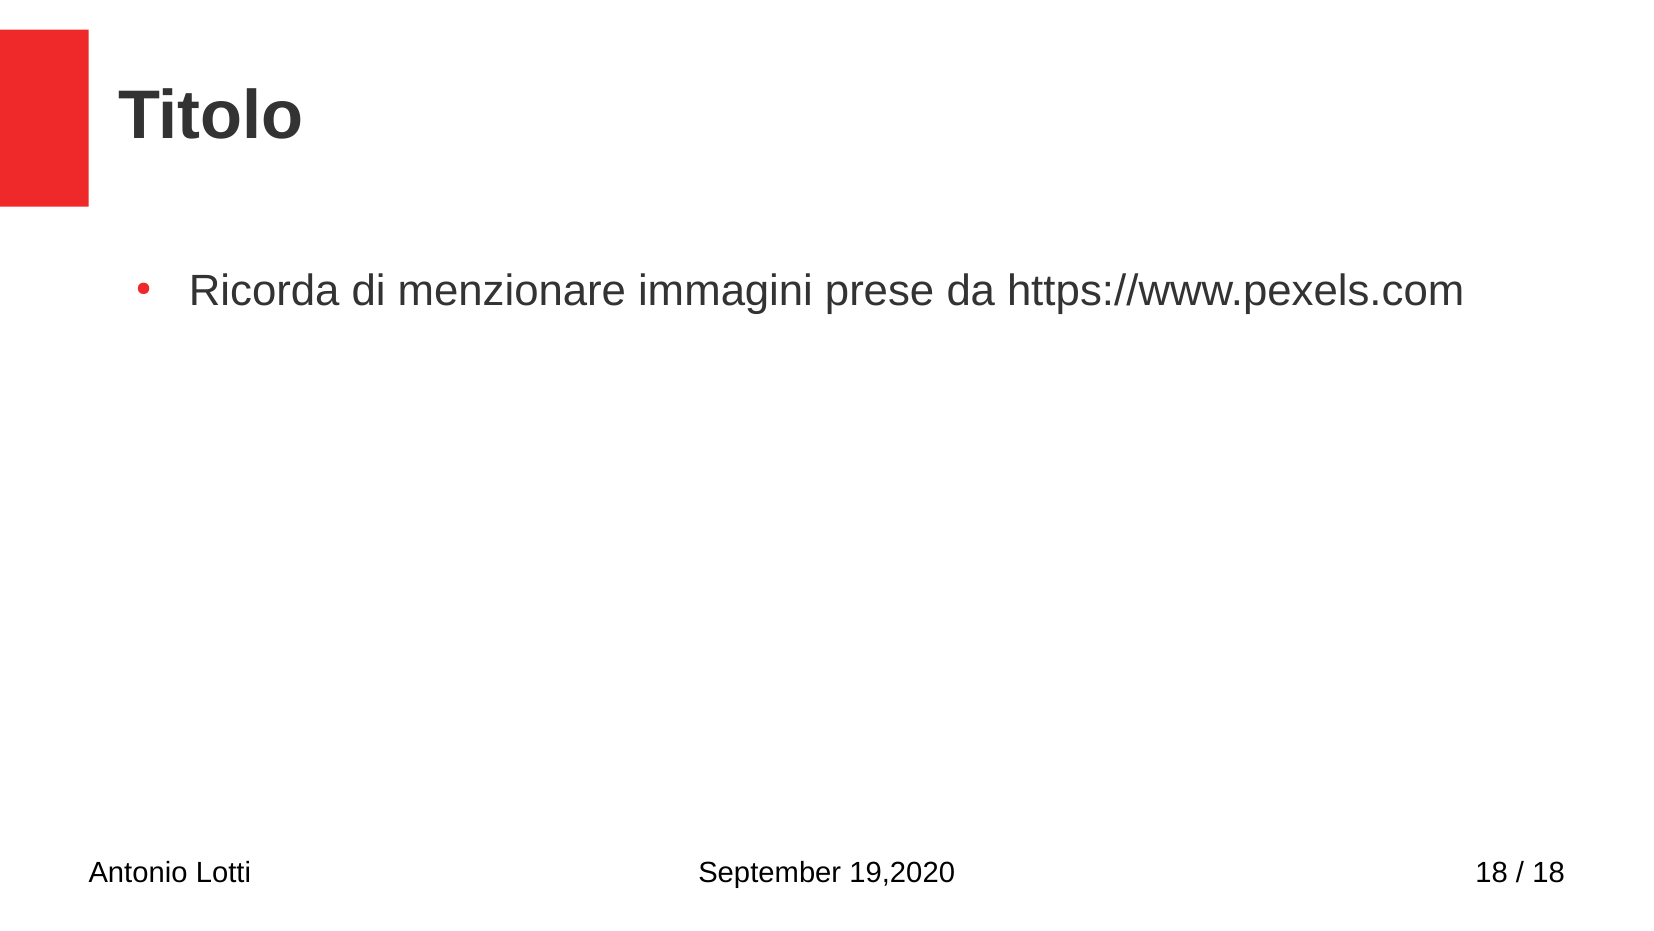

# Titolo
Ricorda di menzionare immagini prese da https://www.pexels.com
18